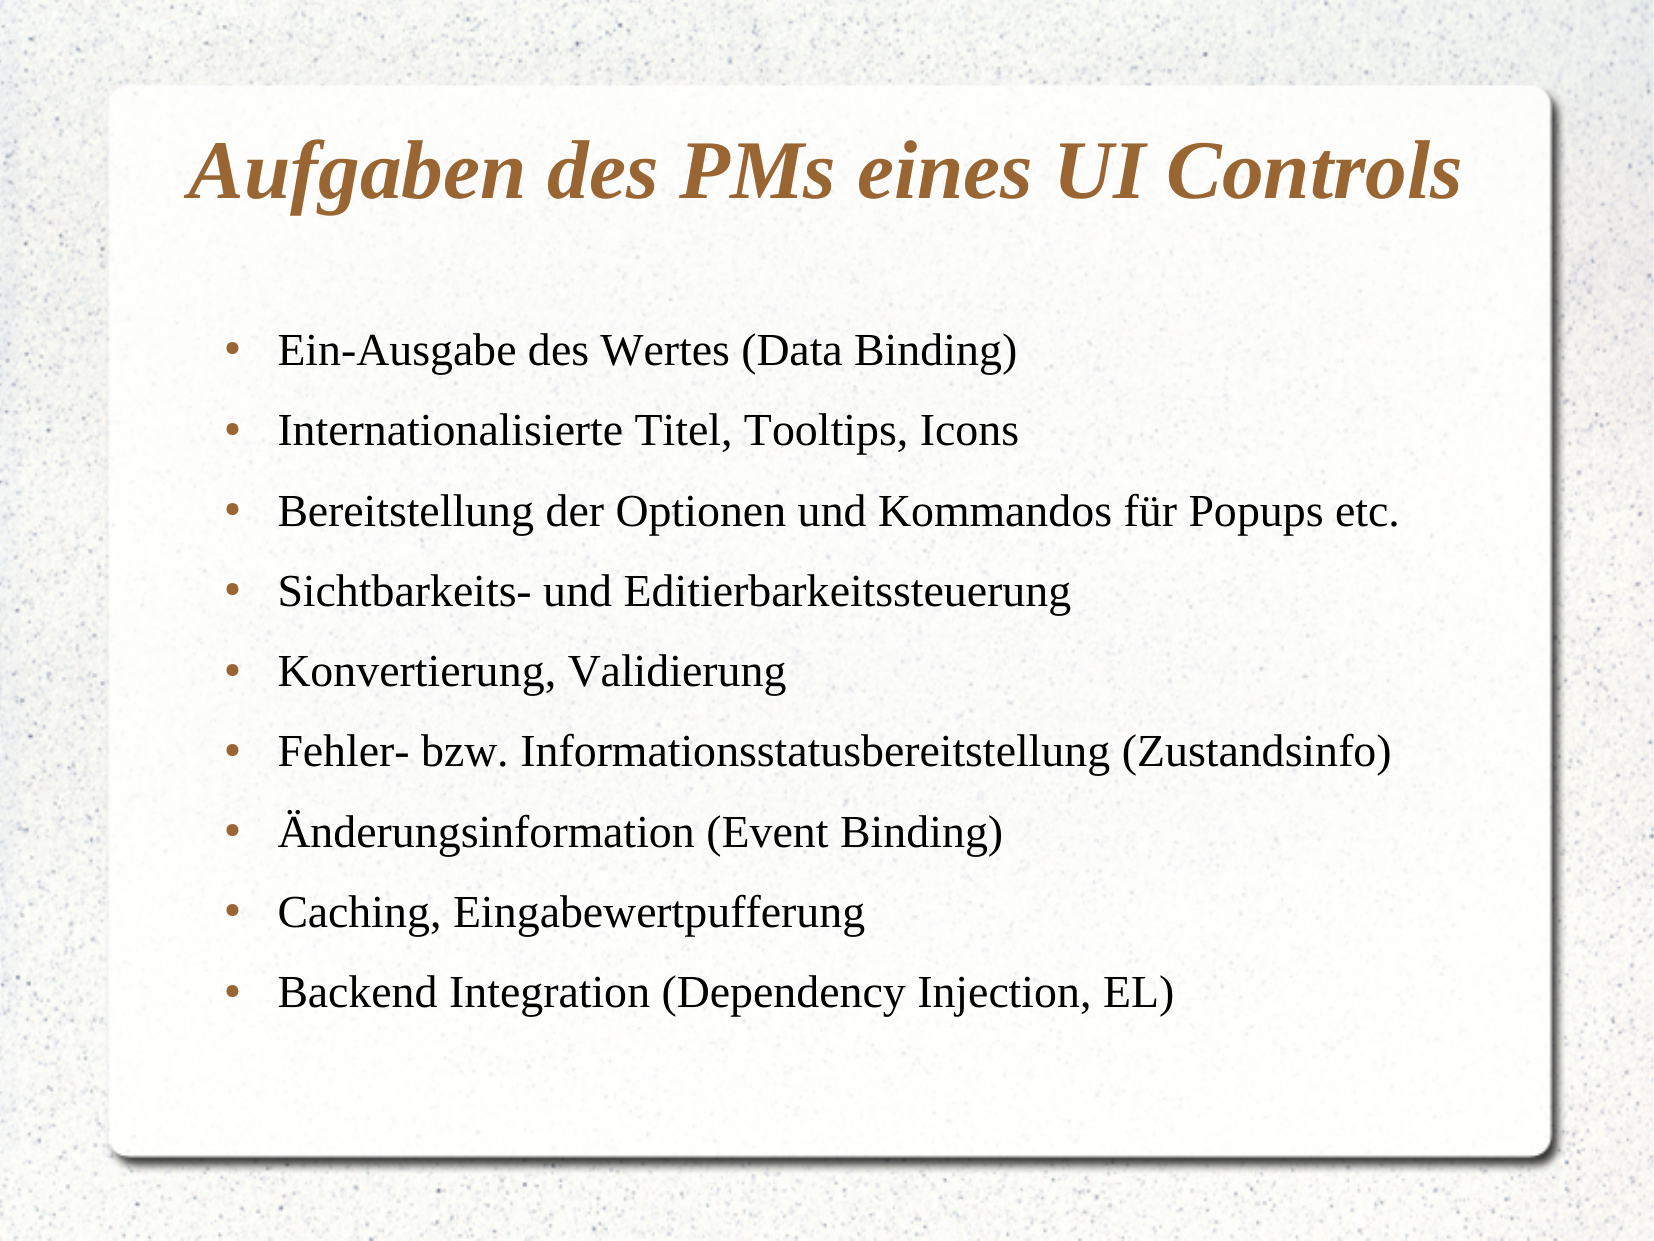

# Aufgaben des PMs eines UI Controls
Ein-Ausgabe des Wertes (Data Binding)
Internationalisierte Titel, Tooltips, Icons
Bereitstellung der Optionen und Kommandos für Popups etc.
Sichtbarkeits- und Editierbarkeitssteuerung
Konvertierung, Validierung
Fehler- bzw. Informationsstatusbereitstellung (Zustandsinfo)
Änderungsinformation (Event Binding)
Caching, Eingabewertpufferung
Backend Integration (Dependency Injection, EL)